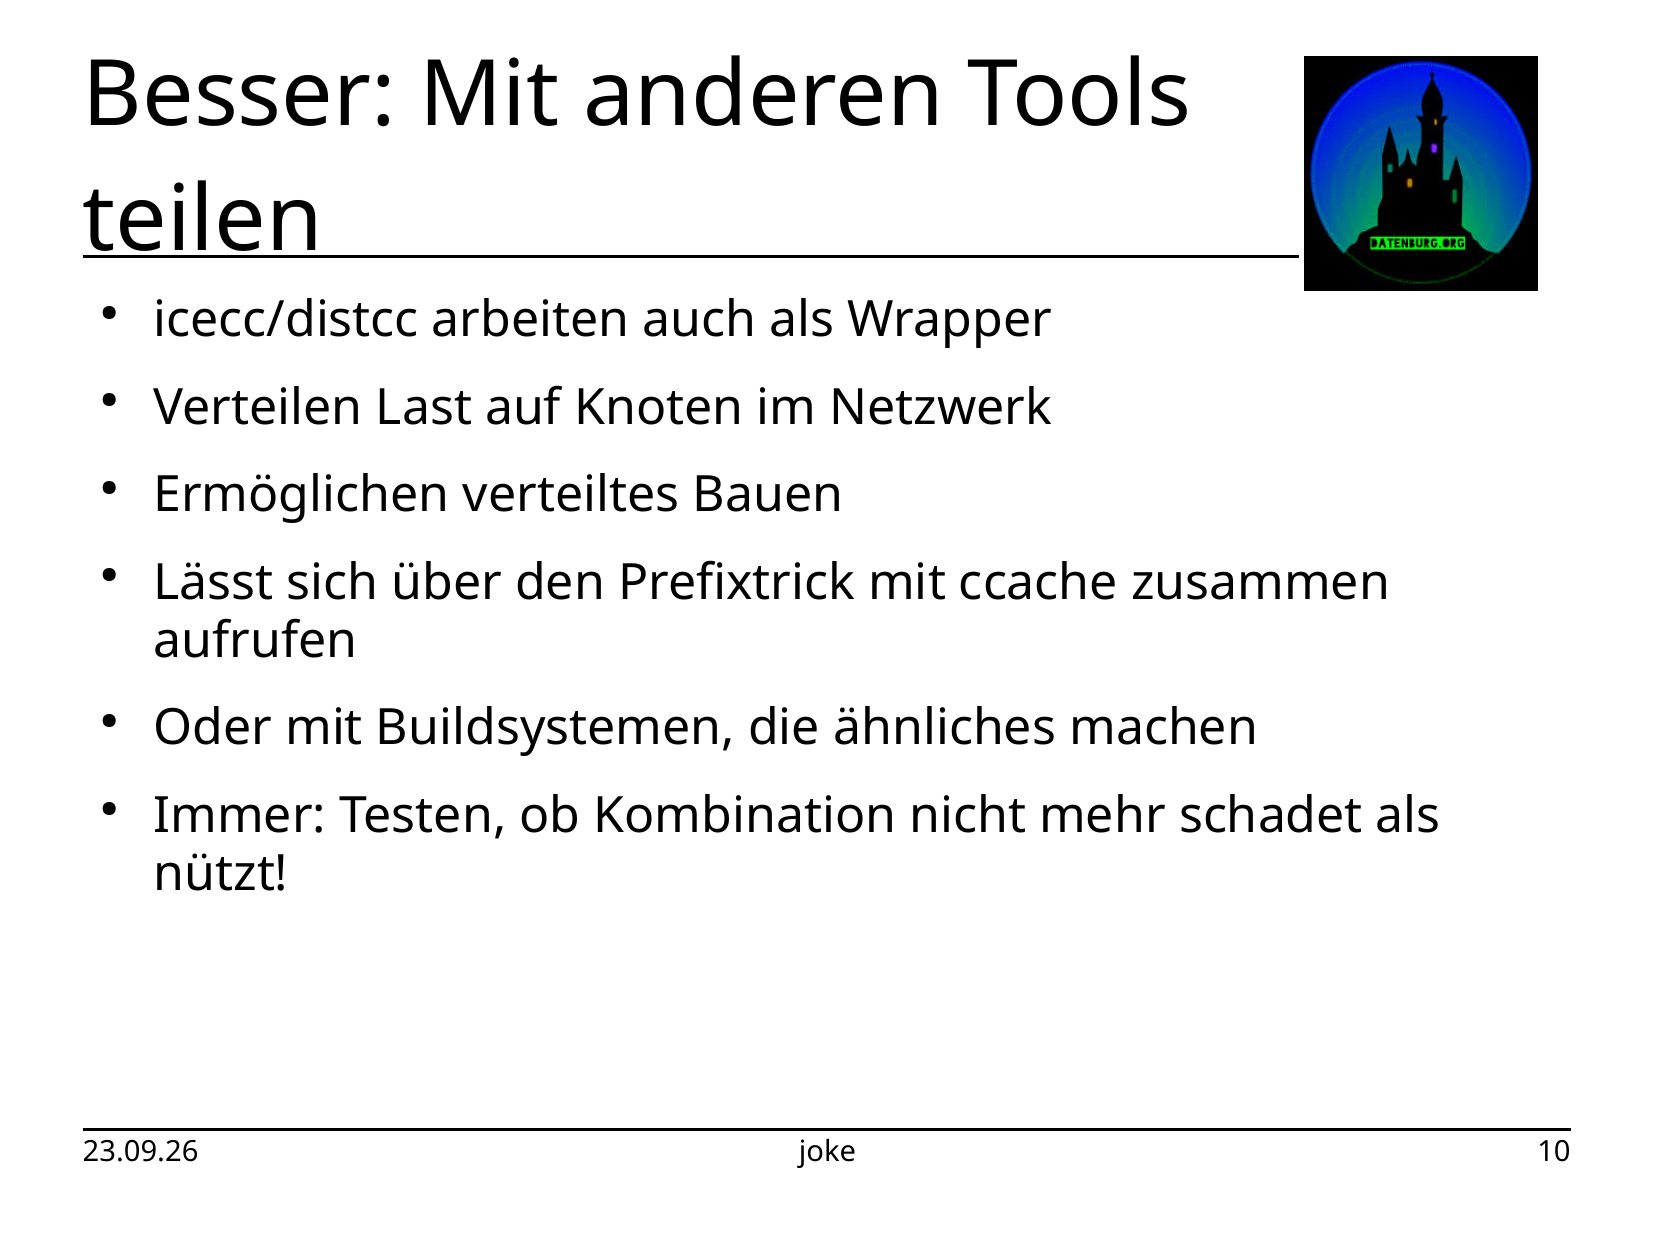

# Besser: Mit anderen Tools teilen
icecc/distcc arbeiten auch als Wrapper
Verteilen Last auf Knoten im Netzwerk
Ermöglichen verteiltes Bauen
Lässt sich über den Prefixtrick mit ccache zusammen aufrufen
Oder mit Buildsystemen, die ähnliches machen
Immer: Testen, ob Kombination nicht mehr schadet als nützt!
Chrissi^
10